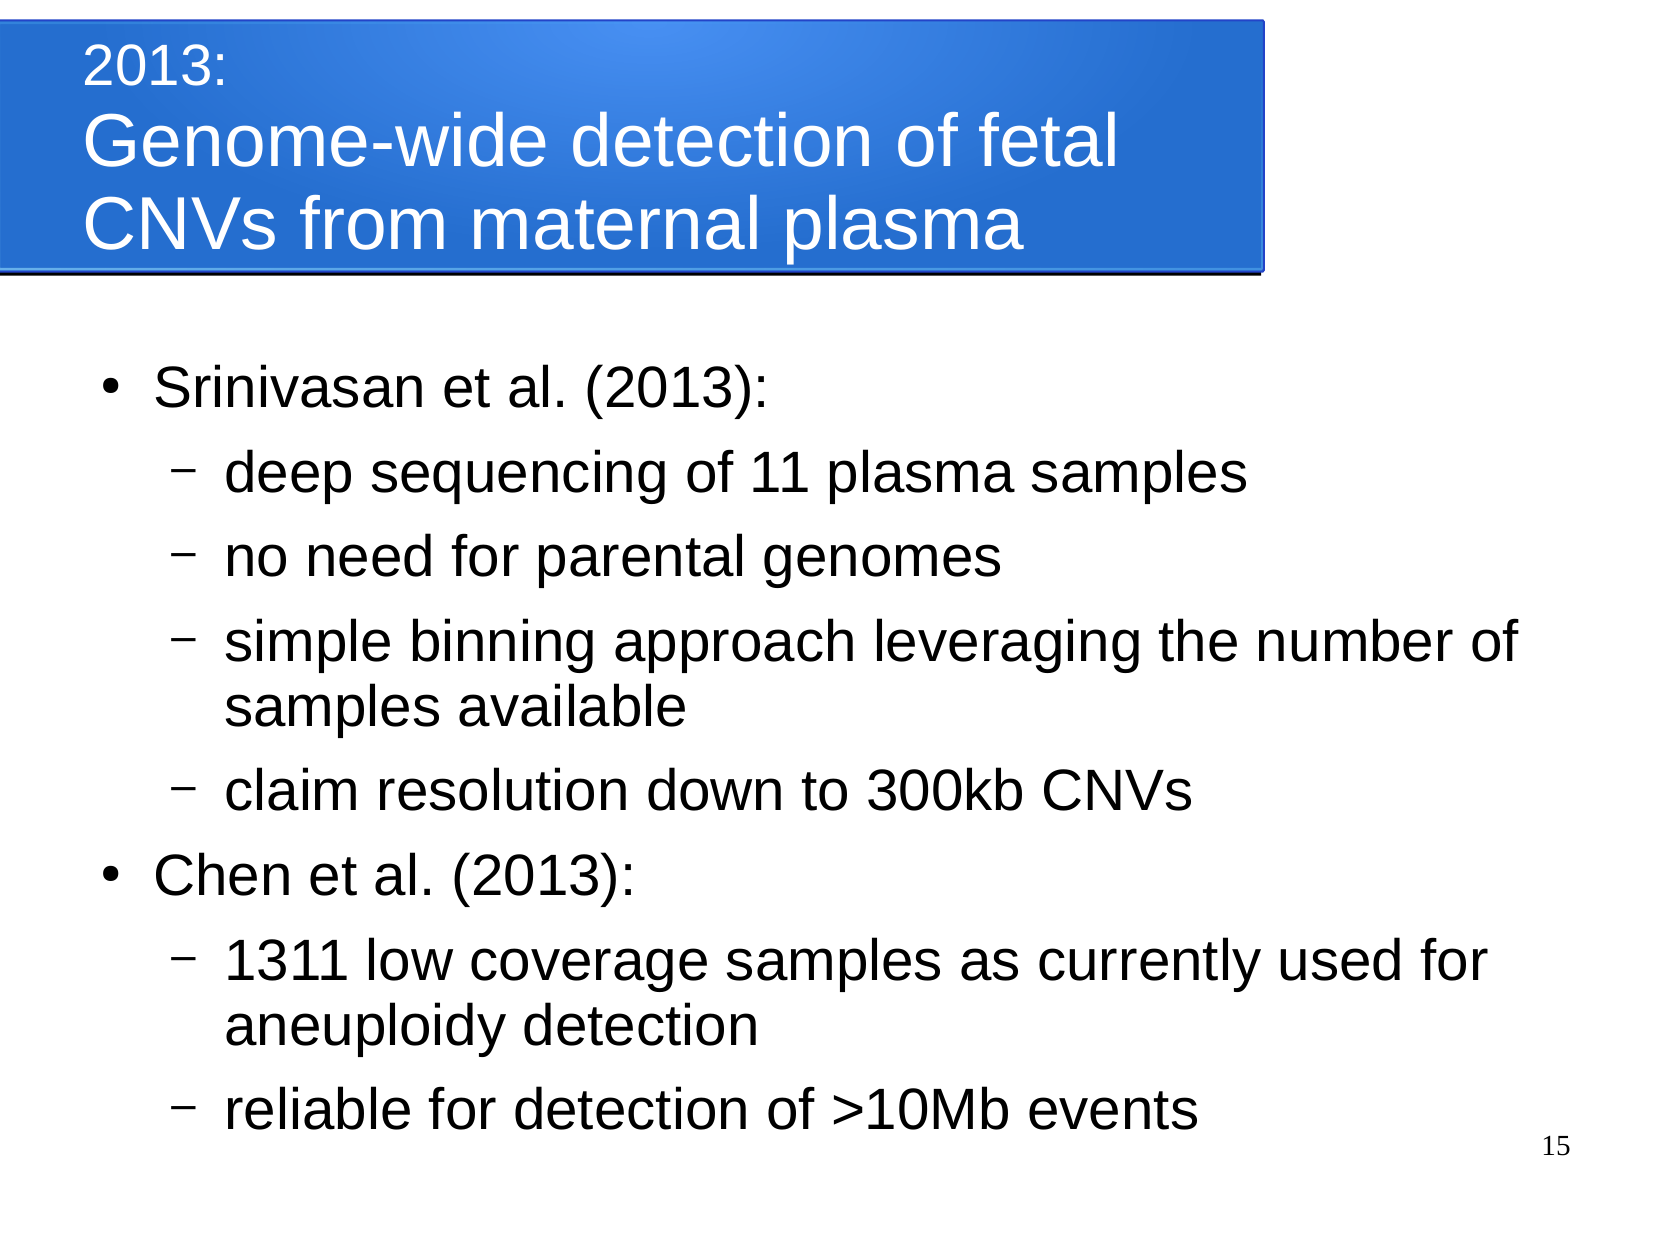

# 2013: Genome-wide detection of fetal CNVs from maternal plasma
Srinivasan et al. (2013):
deep sequencing of 11 plasma samples
no need for parental genomes
simple binning approach leveraging the number of samples available
claim resolution down to 300kb CNVs
Chen et al. (2013):
1311 low coverage samples as currently used for aneuploidy detection
reliable for detection of >10Mb events
15